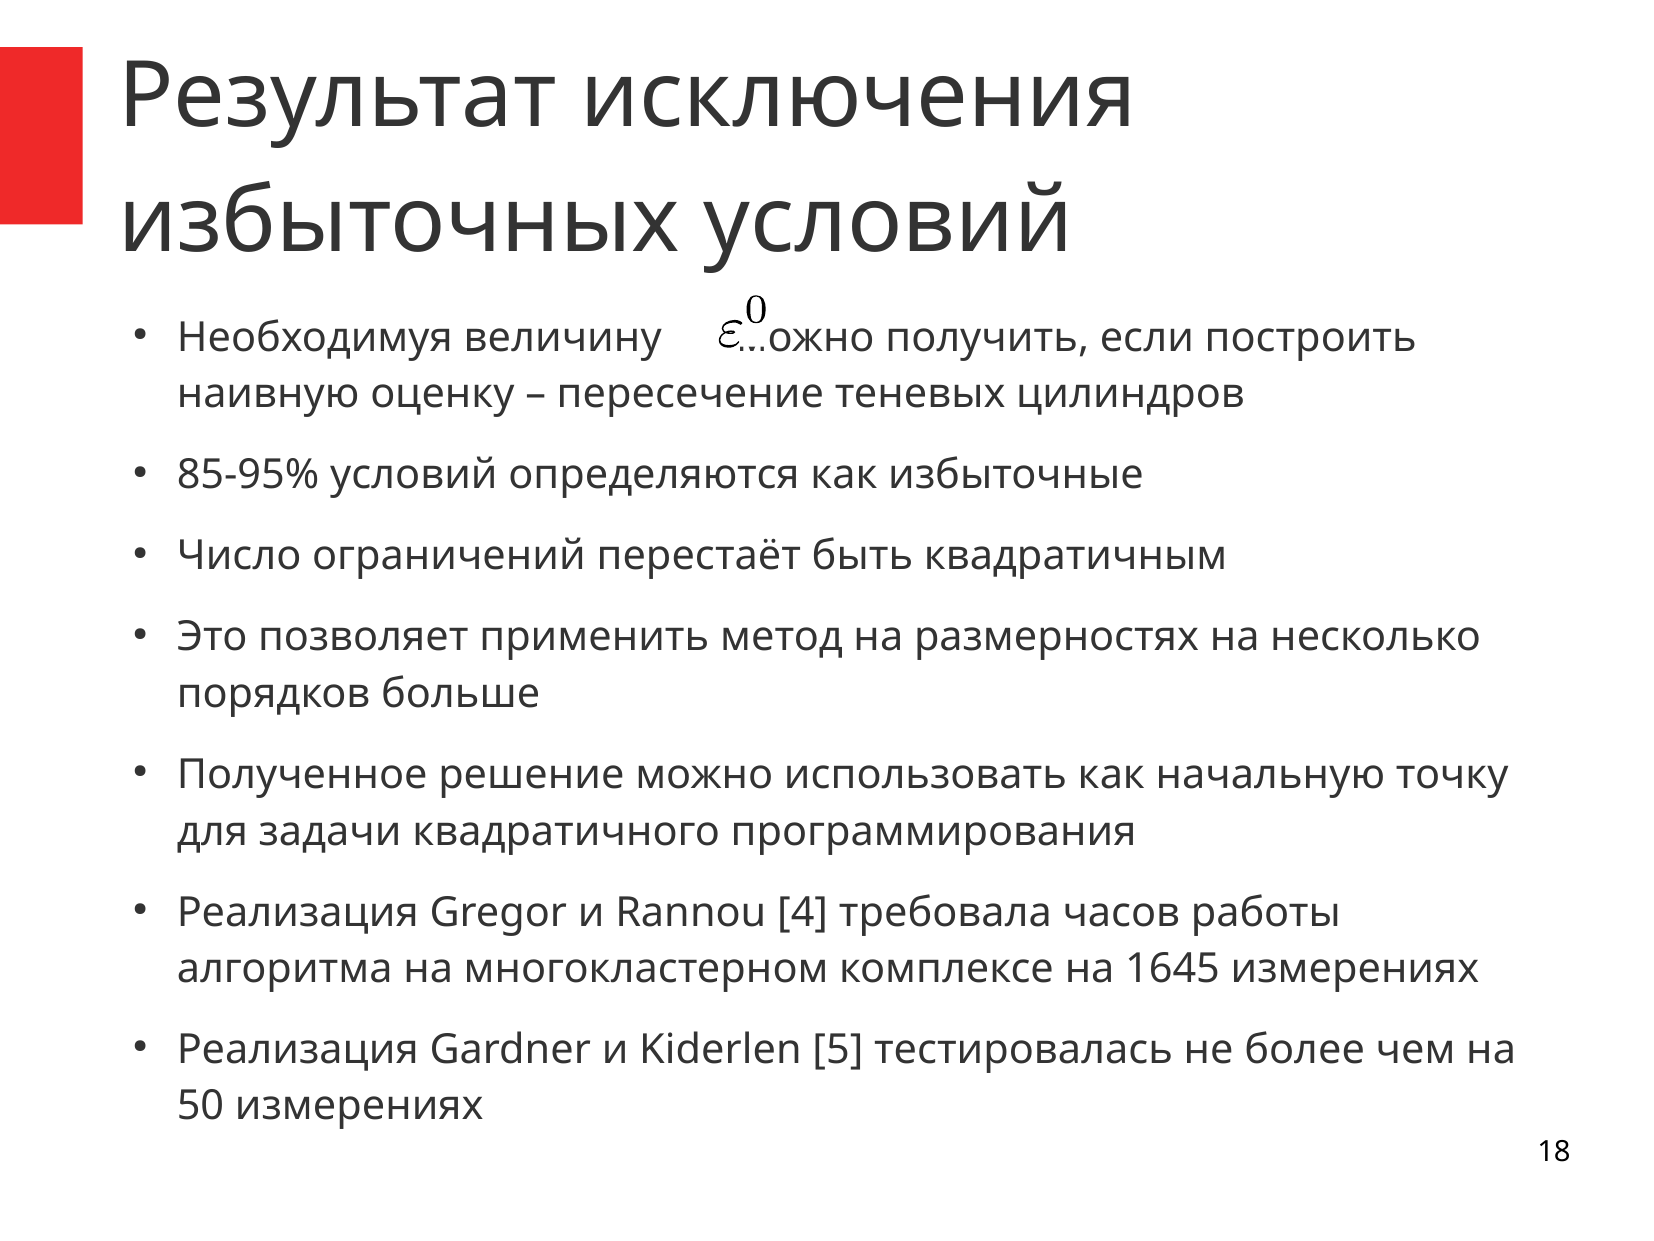

# Результат исключения избыточных условий
Необходимуя величину можно получить, если построить наивную оценку – пересечение теневых цилиндров
85-95% условий определяются как избыточные
Число ограничений перестаёт быть квадратичным
Это позволяет применить метод на размерностях на несколько порядков больше
Полученное решение можно использовать как начальную точку для задачи квадратичного программирования
Реализация Gregor и Rannou [4] требовала часов работы алгоритма на многокластерном комплексе на 1645 измерениях
Реализация Gardner и Kiderlen [5] тестировалась не более чем на 50 измерениях
18